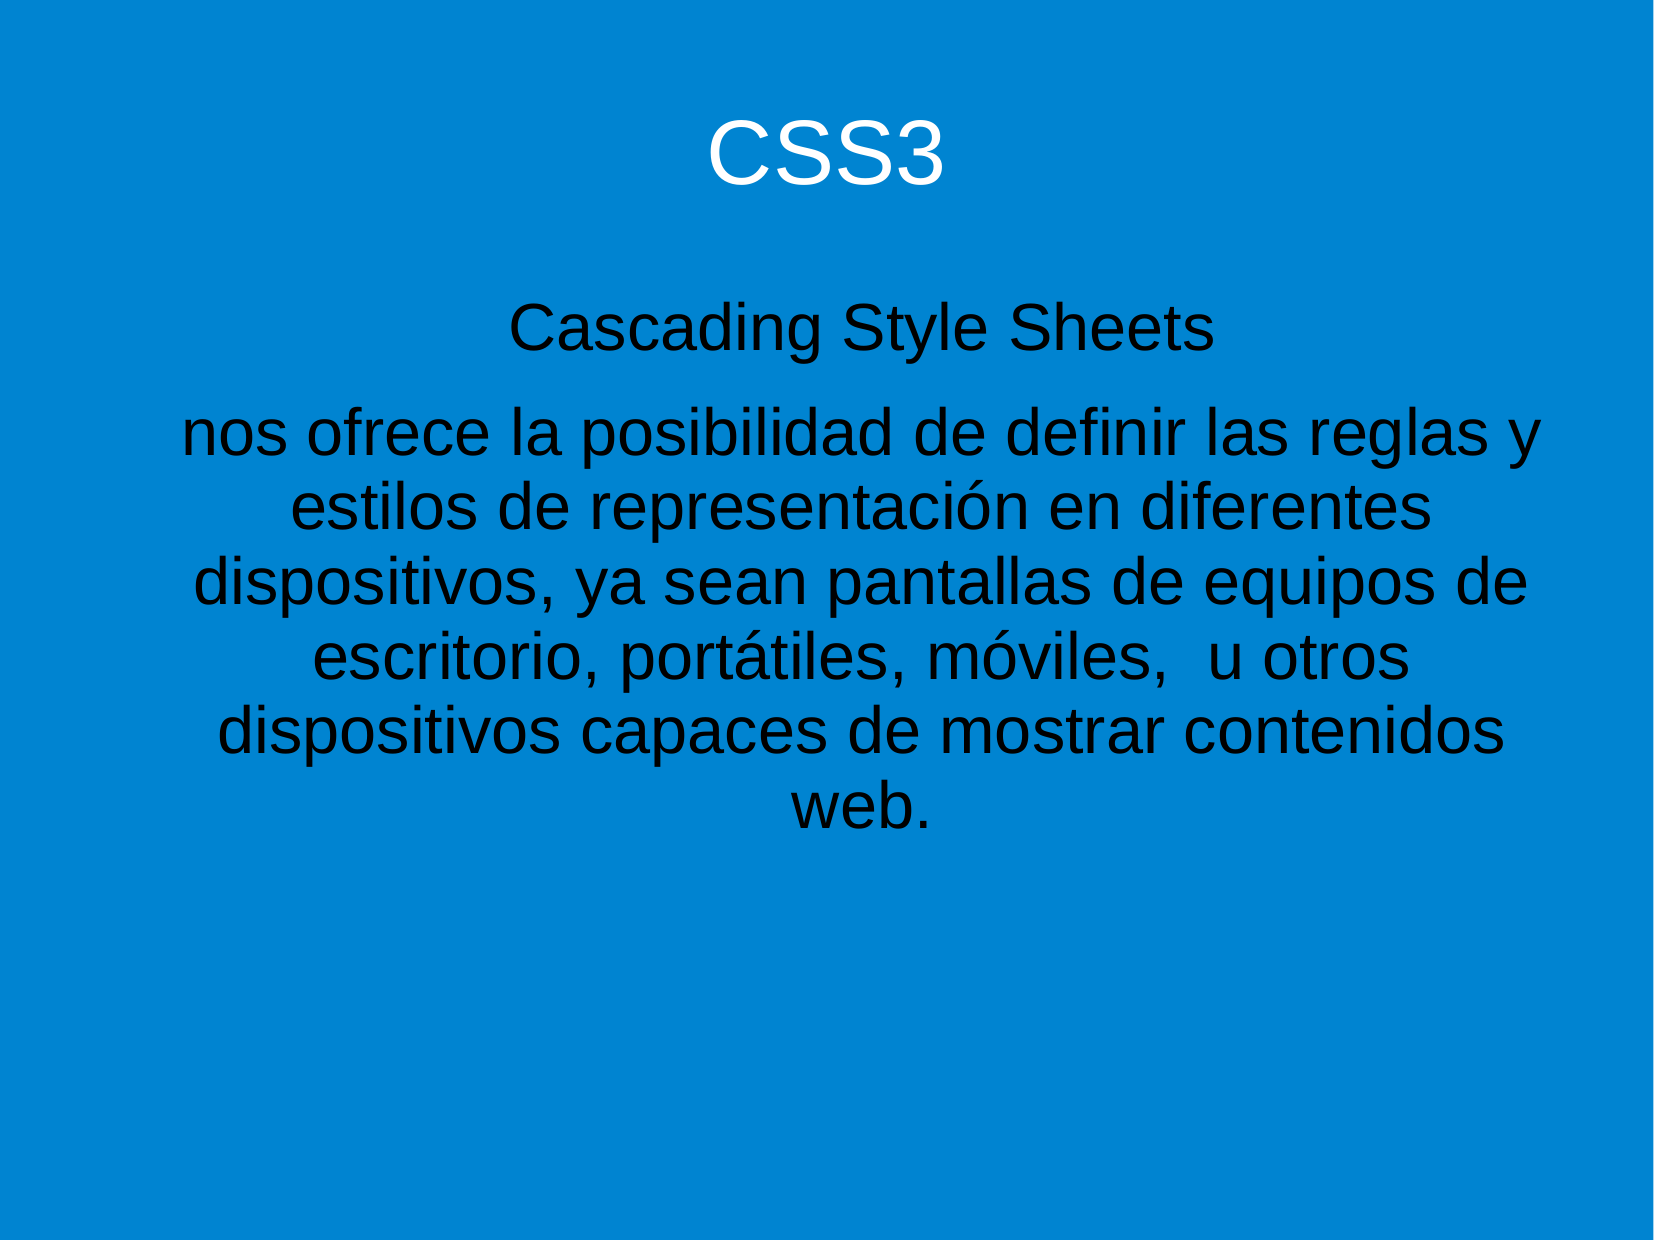

# CSS3
Cascading Style Sheets
nos ofrece la posibilidad de definir las reglas y estilos de representación en diferentes dispositivos, ya sean pantallas de equipos de escritorio, portátiles, móviles, u otros dispositivos capaces de mostrar contenidos web.